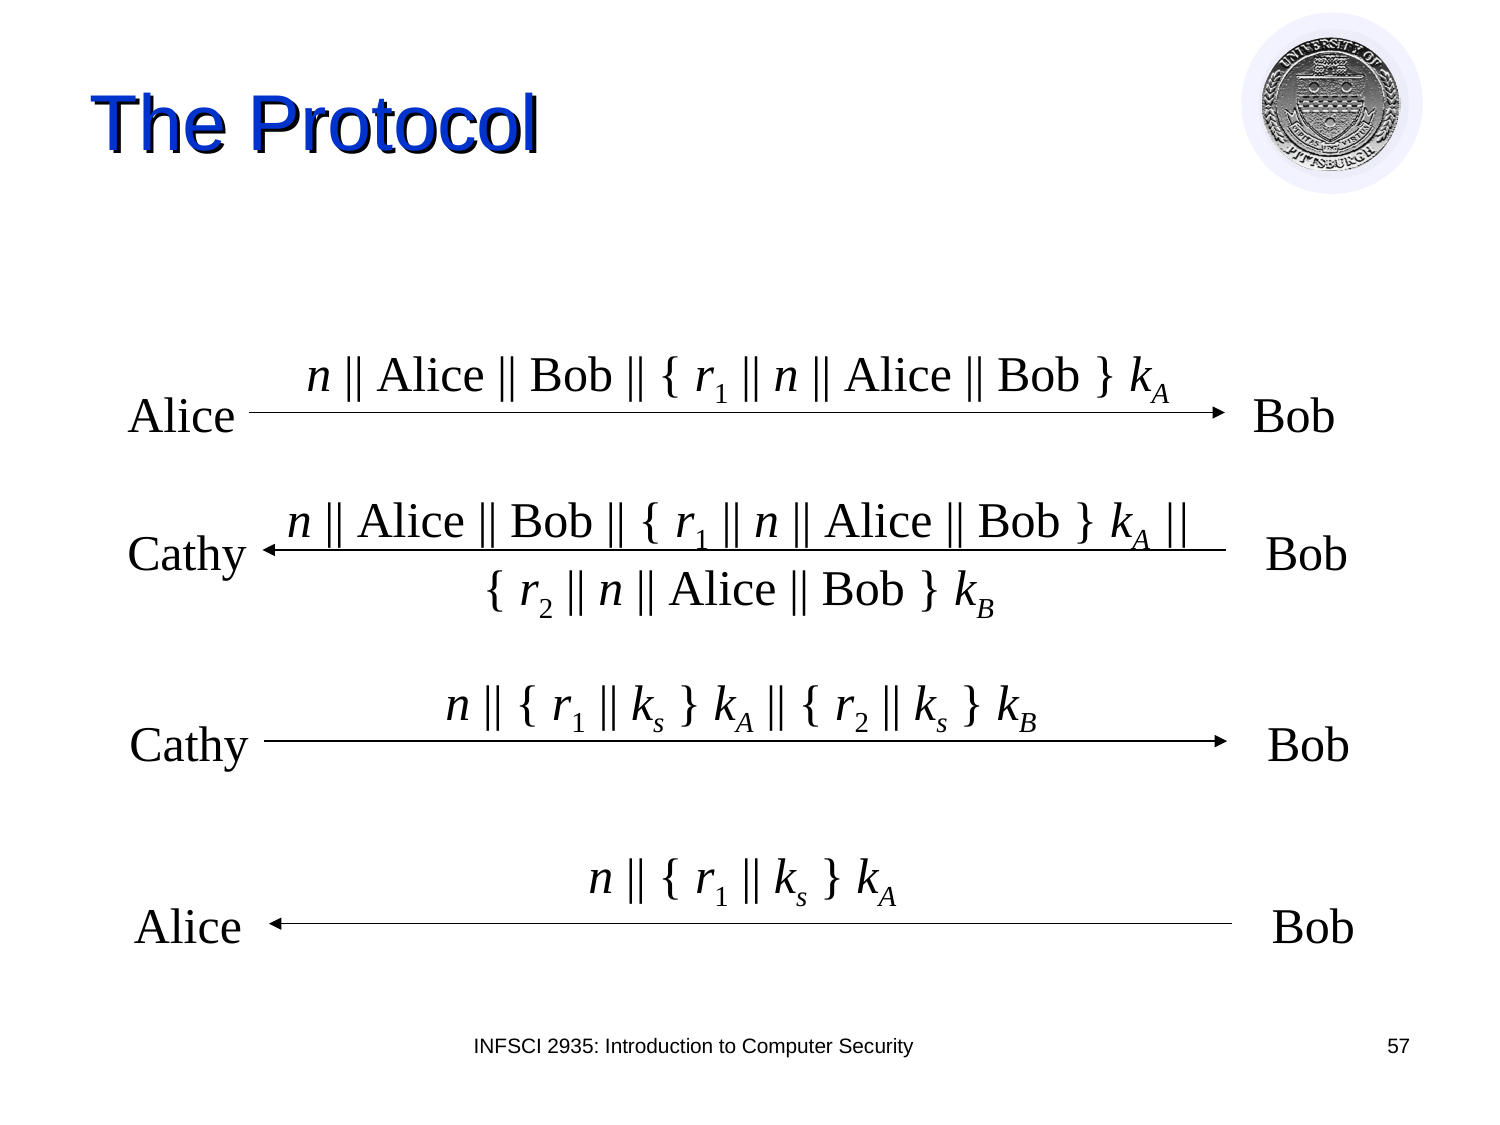

# The Protocol
n || Alice || Bob || { r1 || n || Alice || Bob } kA
Alice
Bob
n || Alice || Bob || { r1 || n || Alice || Bob } kA ||
{ r2 || n || Alice || Bob } kB
Cathy
Bob
n || { r1 || ks } kA || { r2 || ks } kB
Cathy
Bob
n || { r1 || ks } kA
Alice
Bob
57